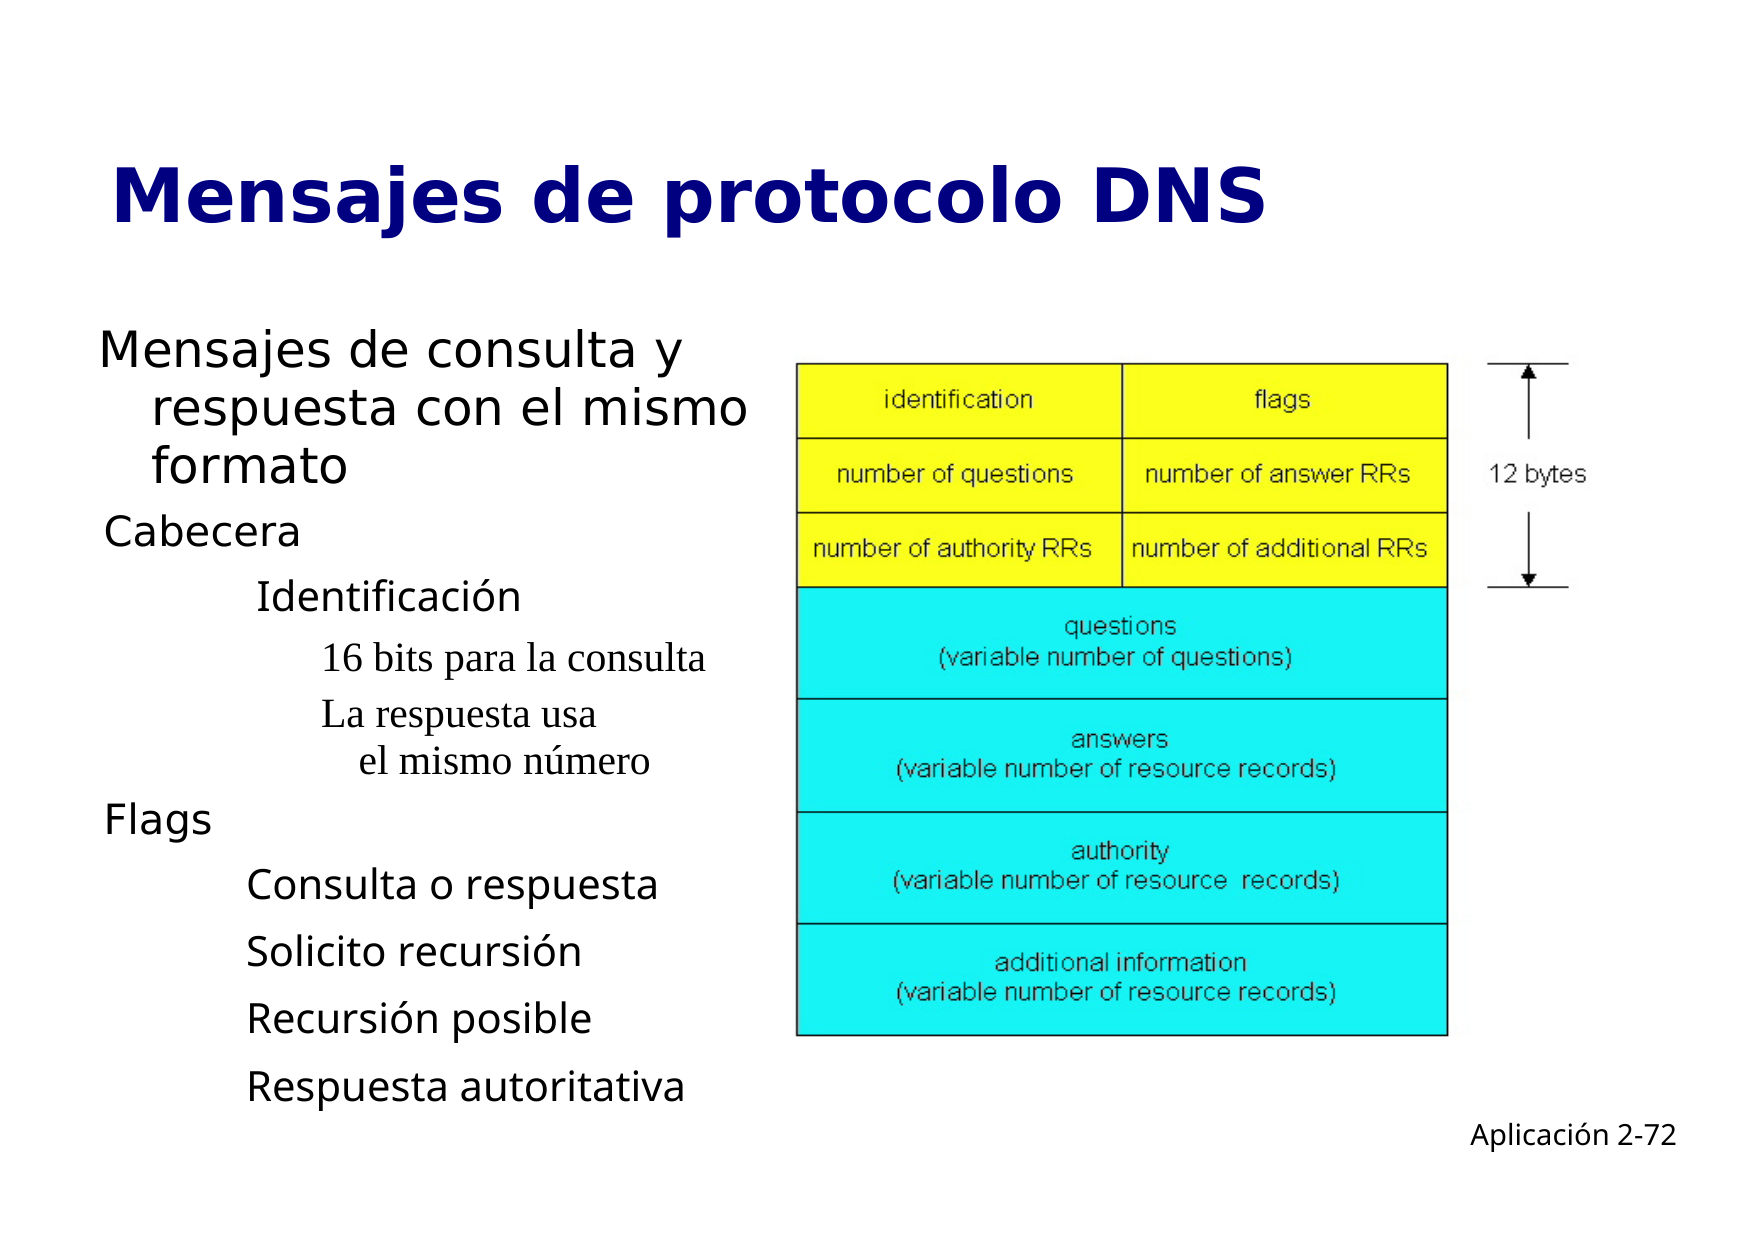

# Mensajes de protocolo DNS
Mensajes de consulta y respuesta con el mismo formato
Cabecera
 Identificación
16 bits para la consulta
La respuesta usa
el mismo número
Flags
Consulta o respuesta
Solicito recursión
Recursión posible
Respuesta autoritativa